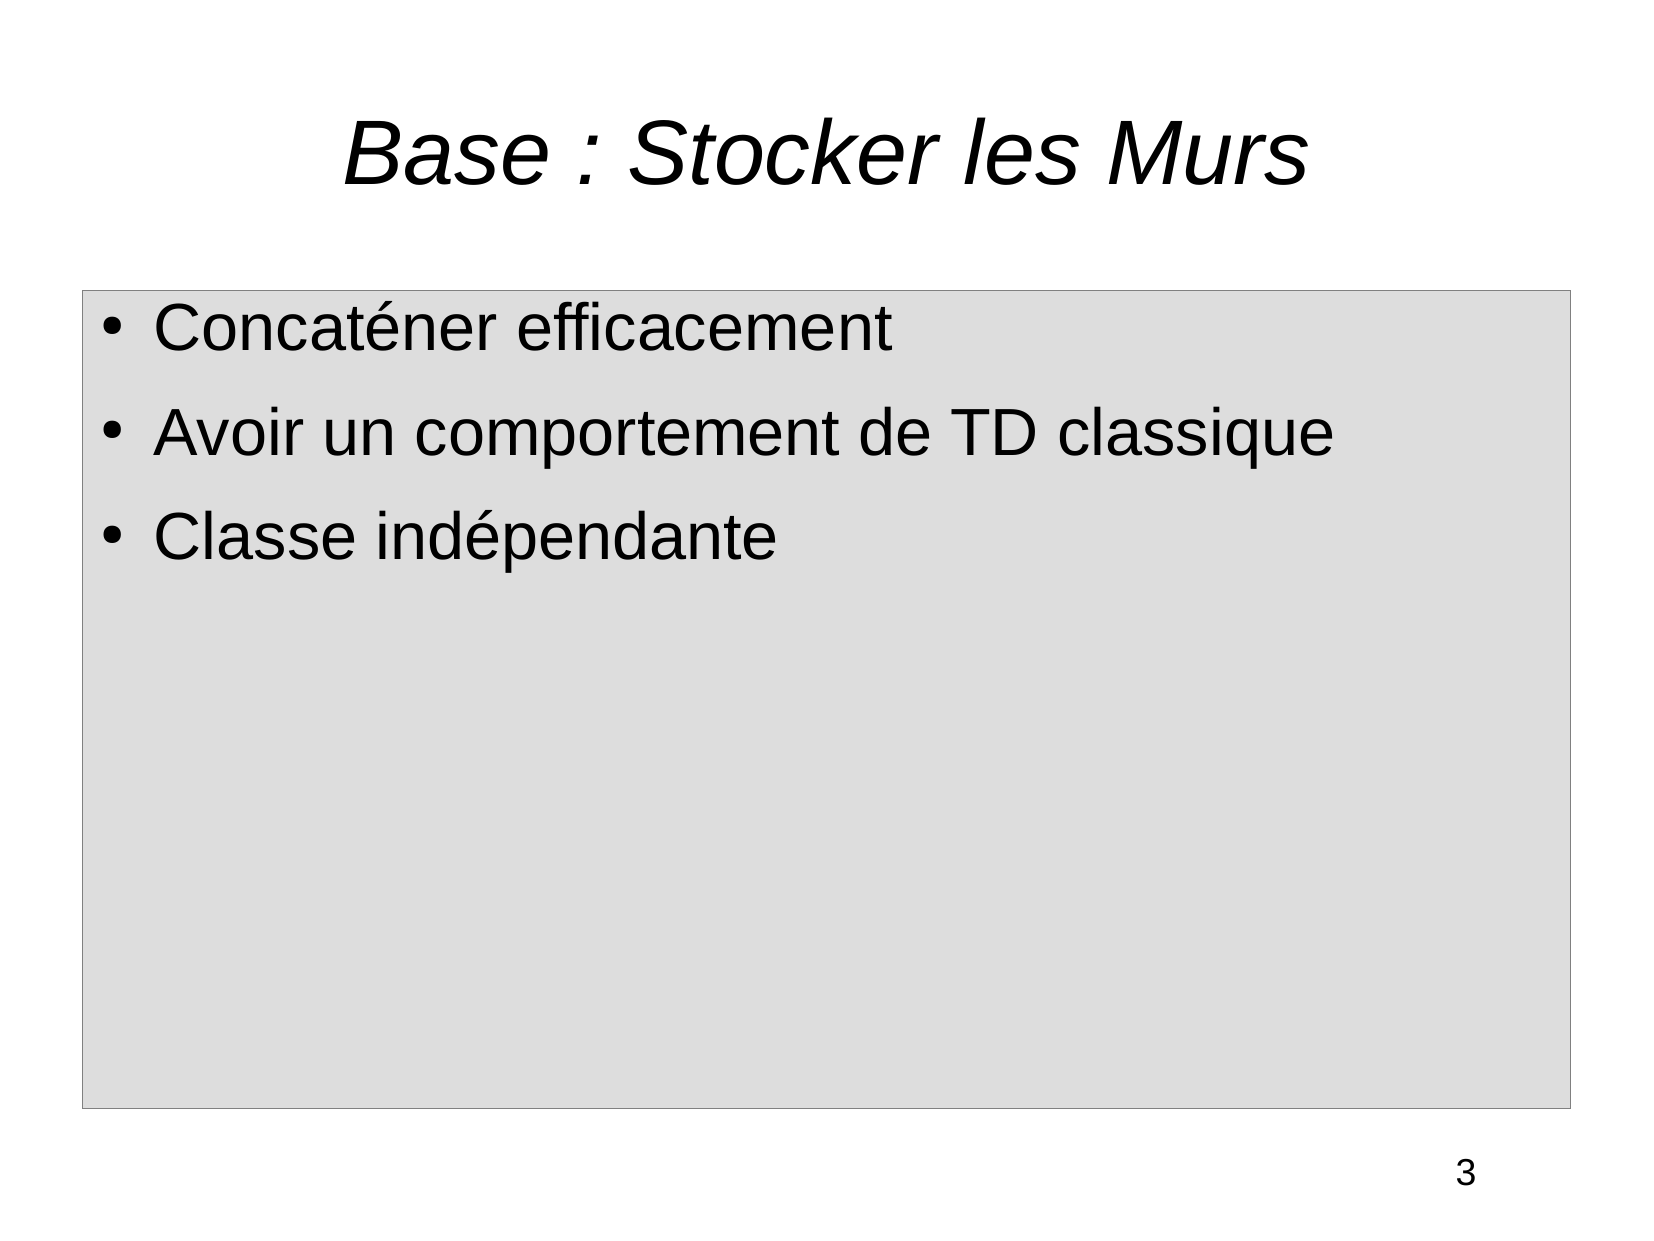

# Base : Stocker les Murs
Concaténer efficacement
Avoir un comportement de TD classique
Classe indépendante